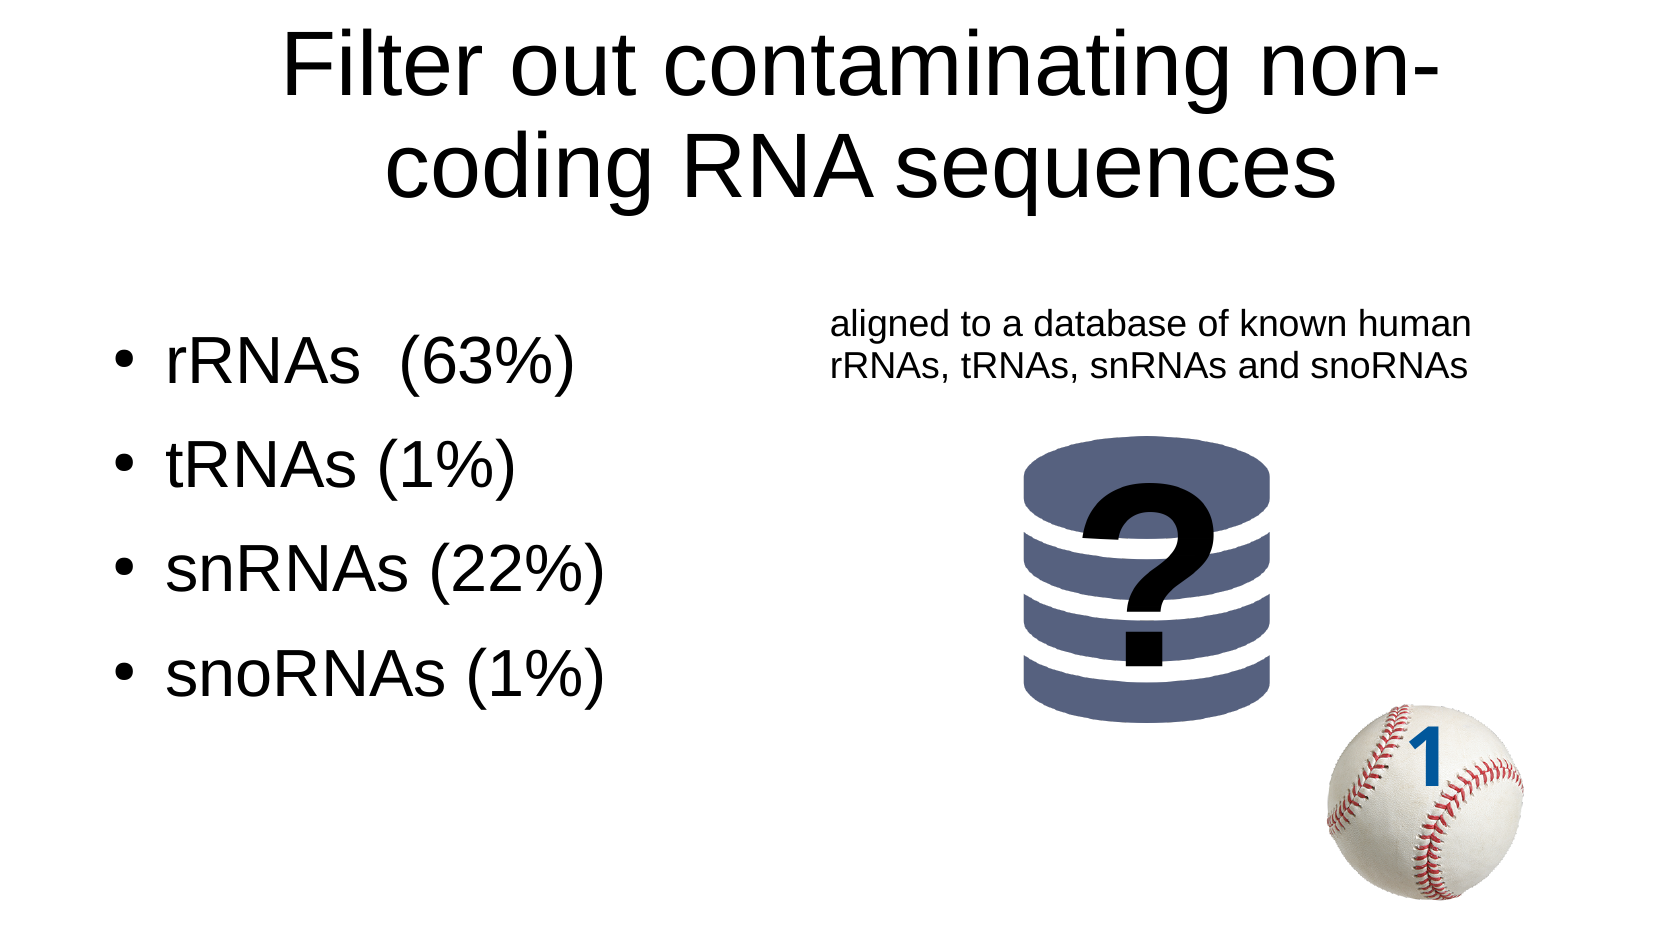

# Filter out contaminating non-coding RNA sequences
aligned to a database of known human rRNAs, tRNAs, snRNAs and snoRNAs
rRNAs (63%)
tRNAs (1%)
snRNAs (22%)
snoRNAs (1%)
1